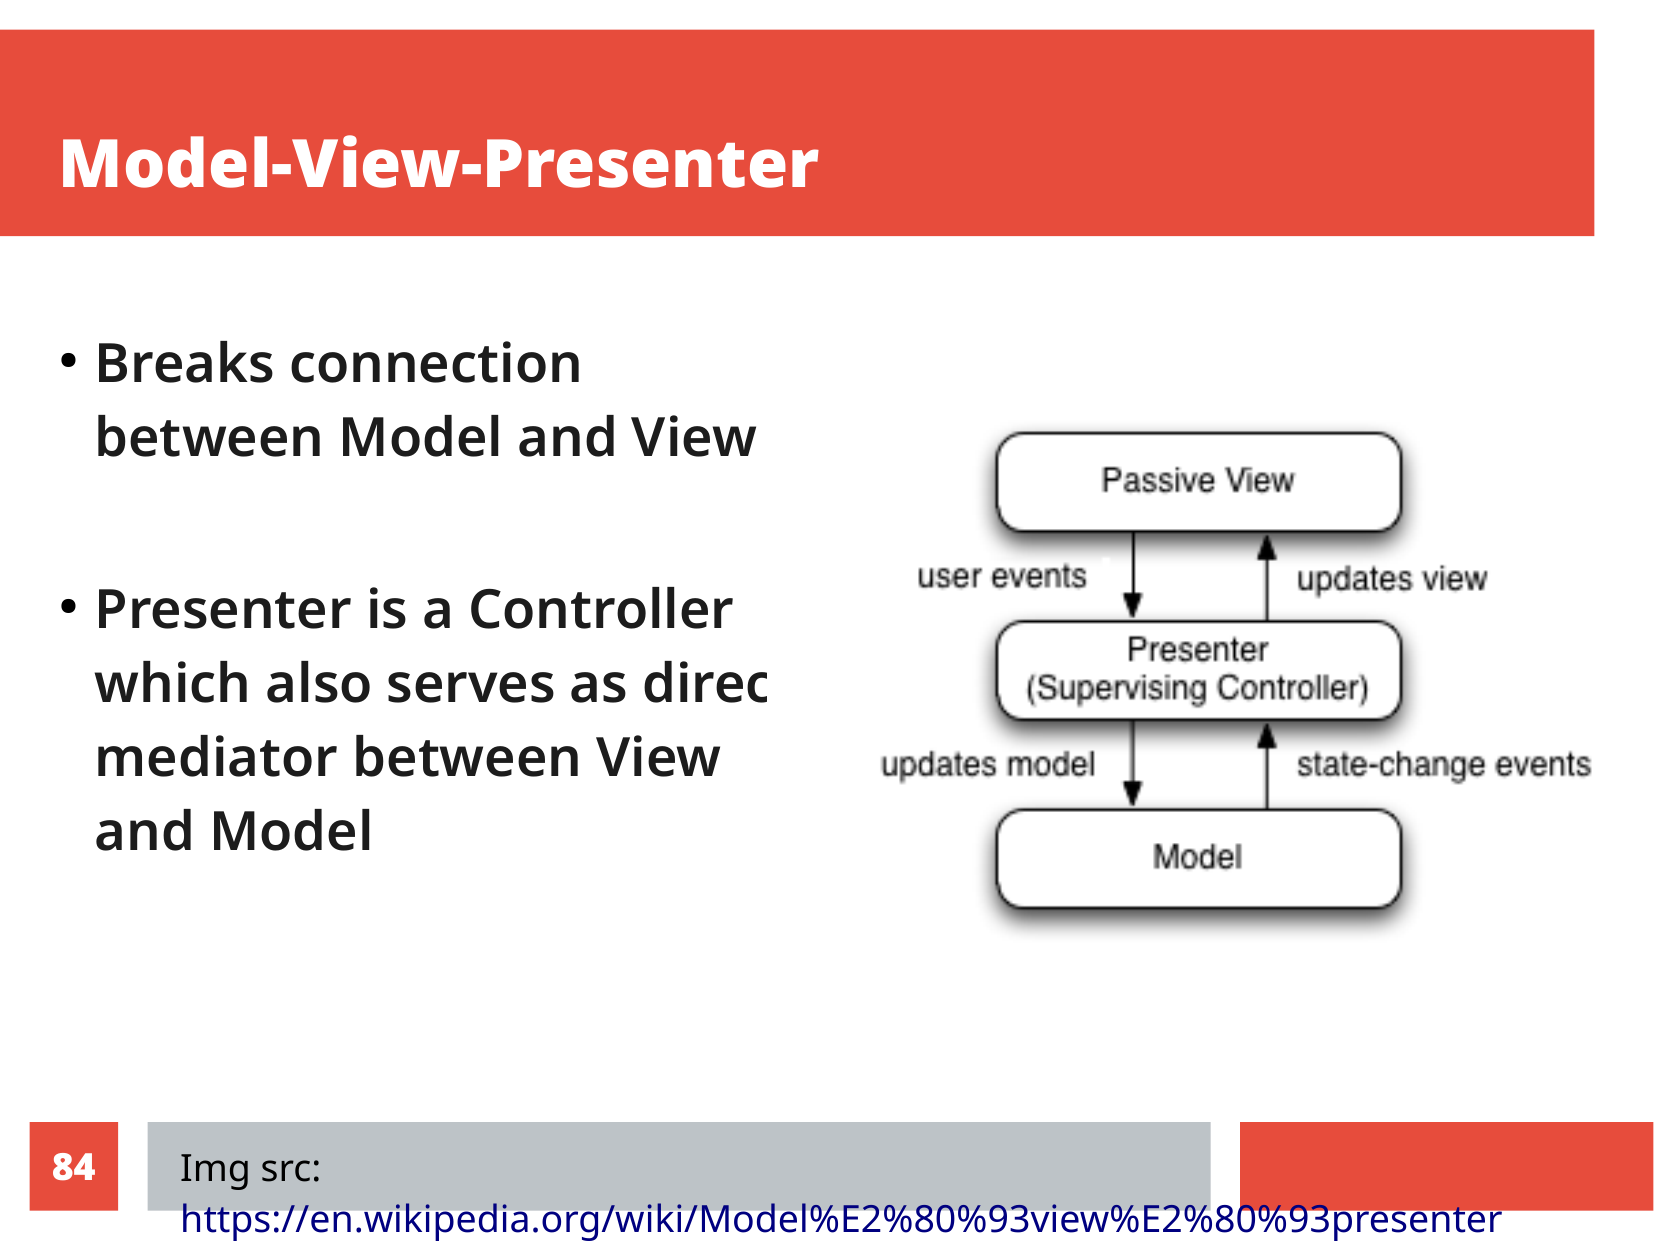

# Model-View-Presenter
Breaks connection between Model and View
Presenter is a Controller which also serves as direct mediator between View and Model
84
Img src: https://en.wikipedia.org/wiki/Model%E2%80%93view%E2%80%93presenter